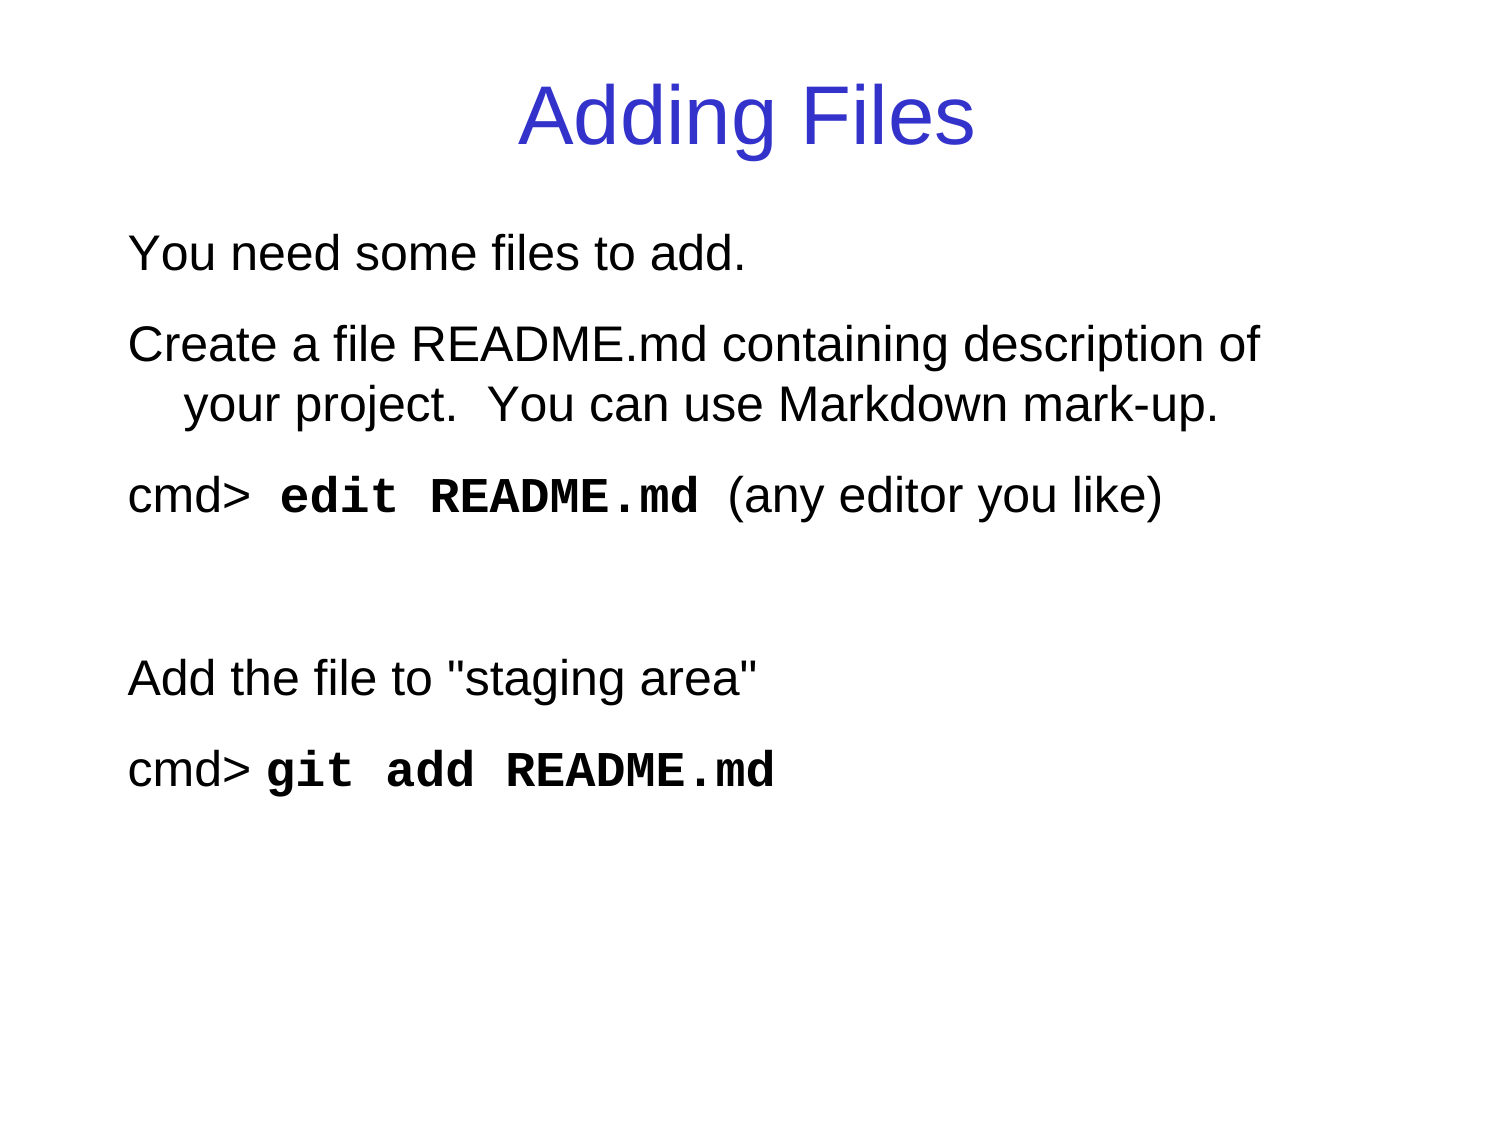

# Adding Files
You need some files to add.
Create a file README.md containing description of your project. You can use Markdown mark-up.
cmd> edit README.md (any editor you like)
Add the file to "staging area"
cmd> git add README.md